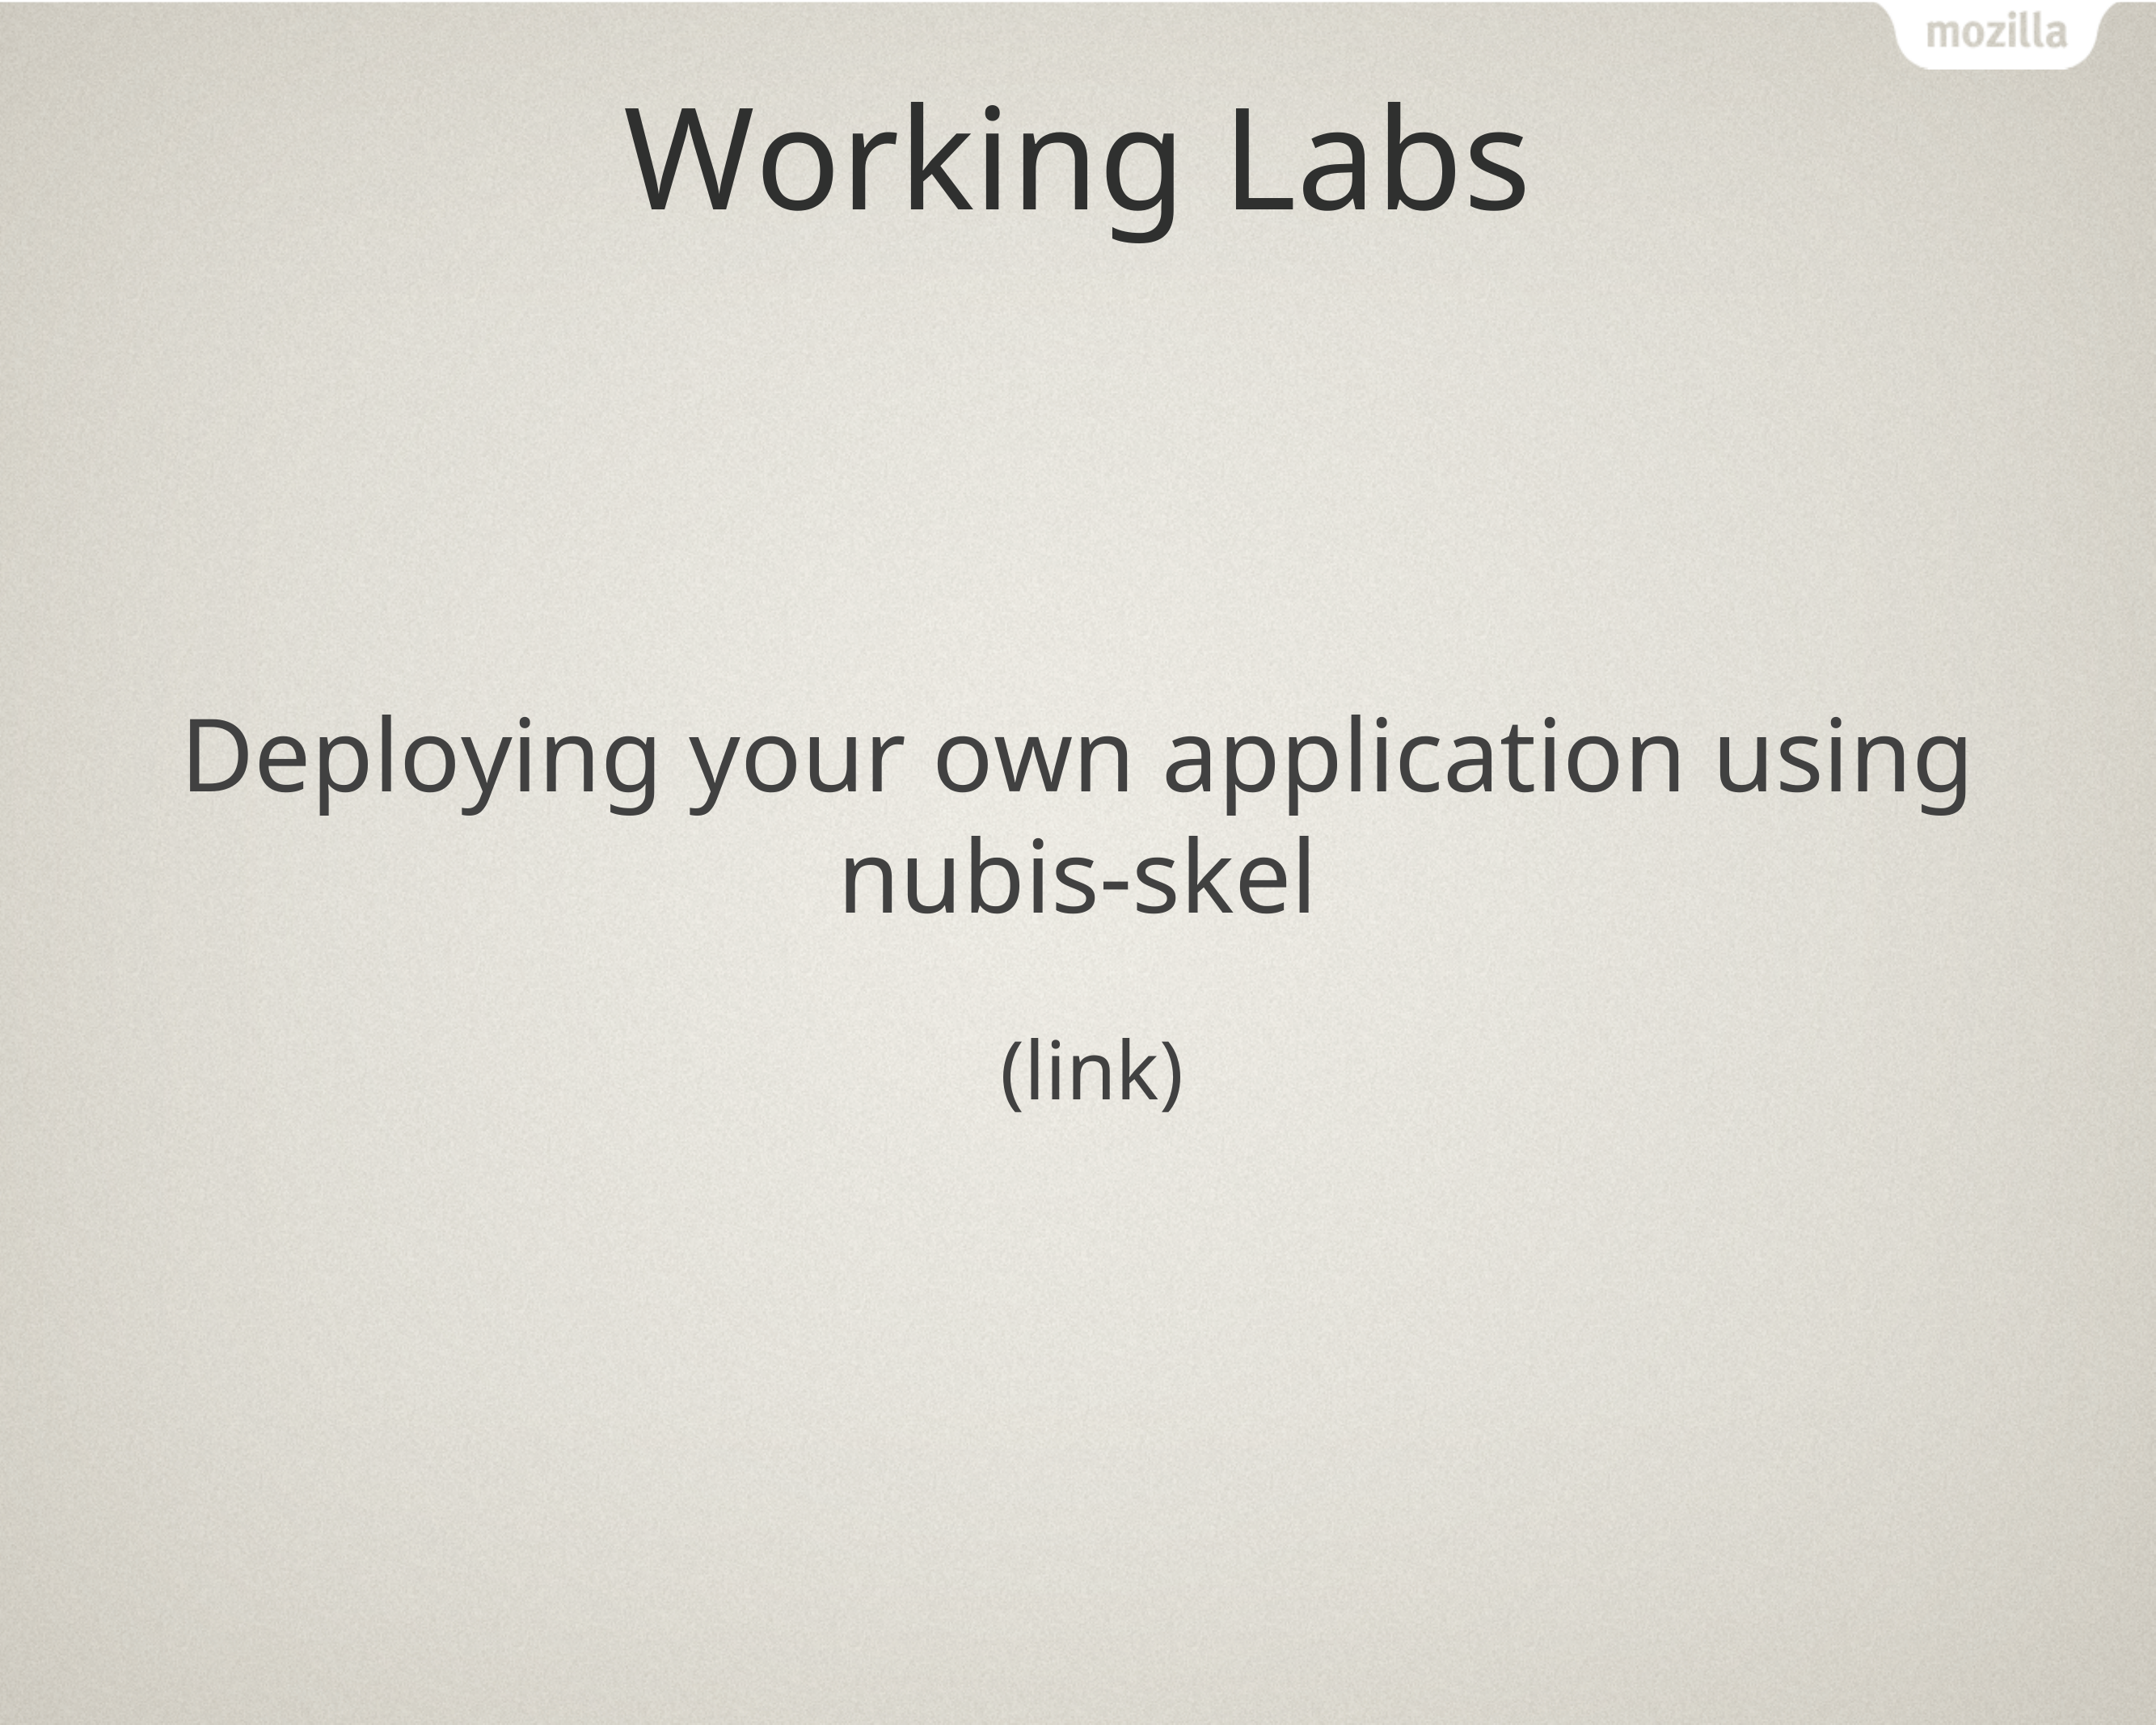

# Working Labs
Deploying your own application using nubis-skel
(link)